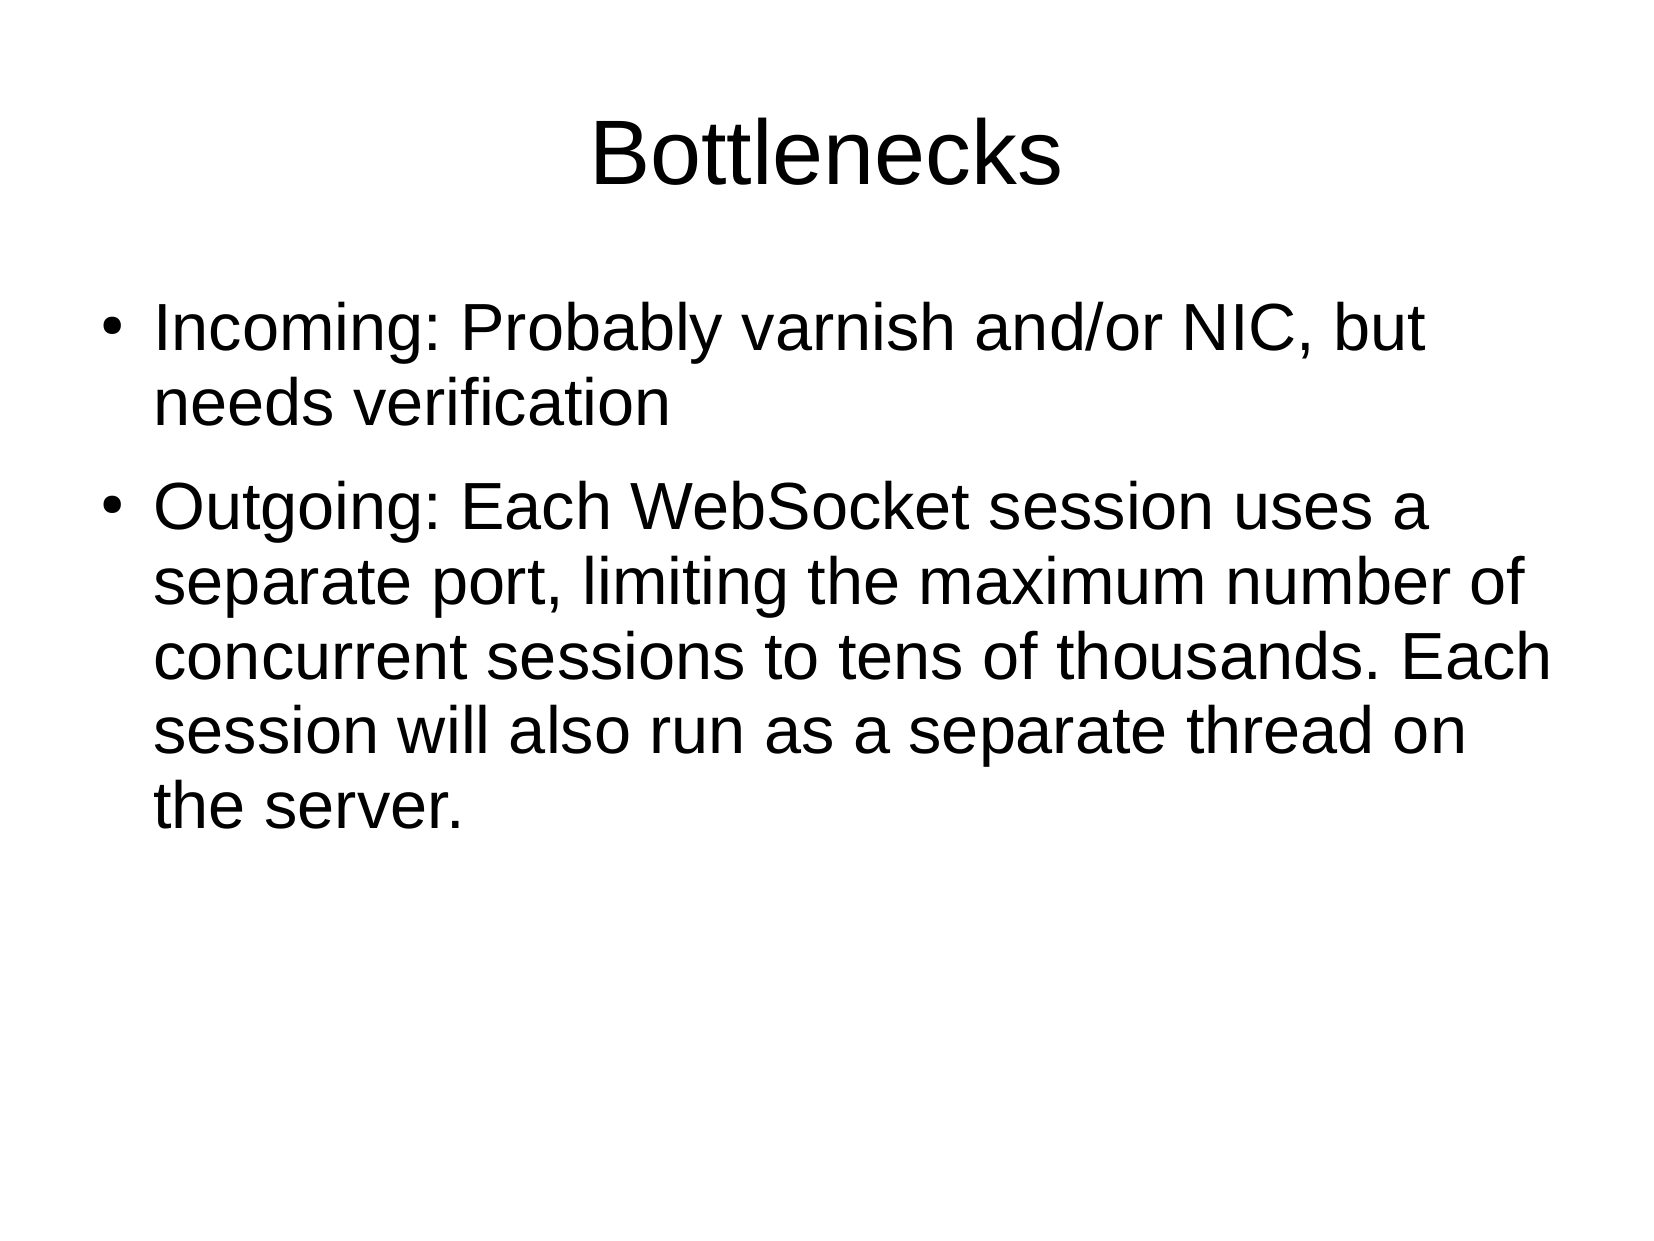

# Bottlenecks
Incoming: Probably varnish and/or NIC, but needs verification
Outgoing: Each WebSocket session uses a separate port, limiting the maximum number of concurrent sessions to tens of thousands. Each session will also run as a separate thread on the server.